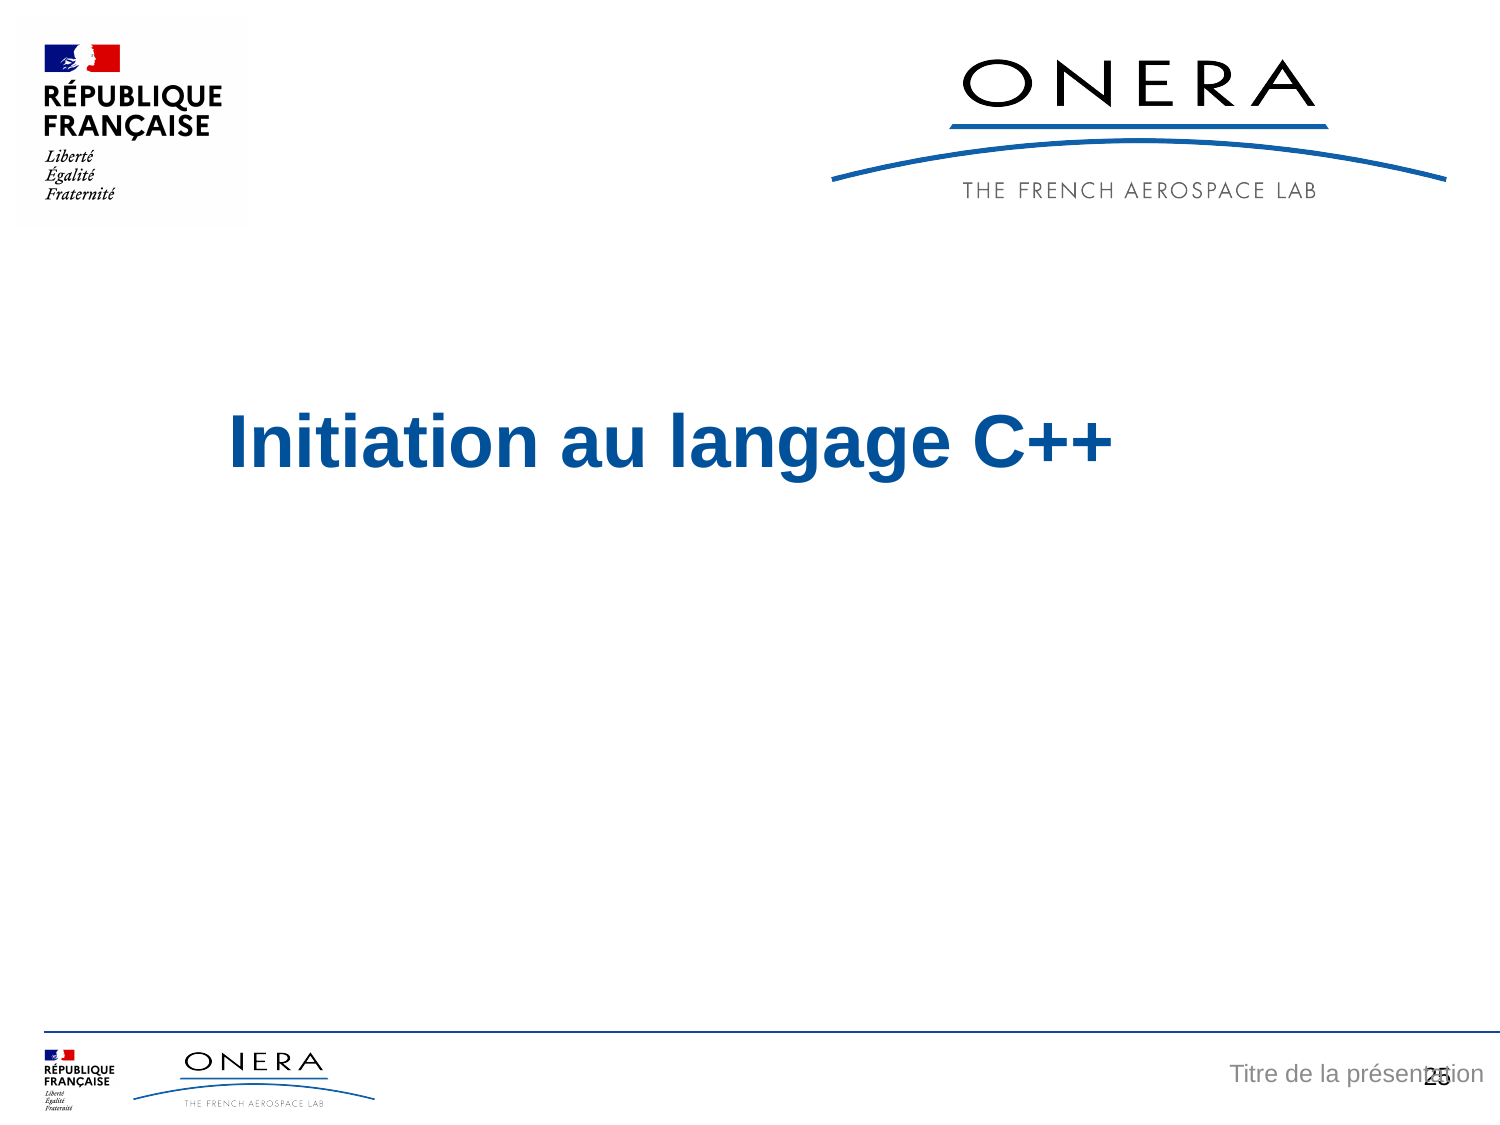

Initiation au langage C++
Titre de la présentation